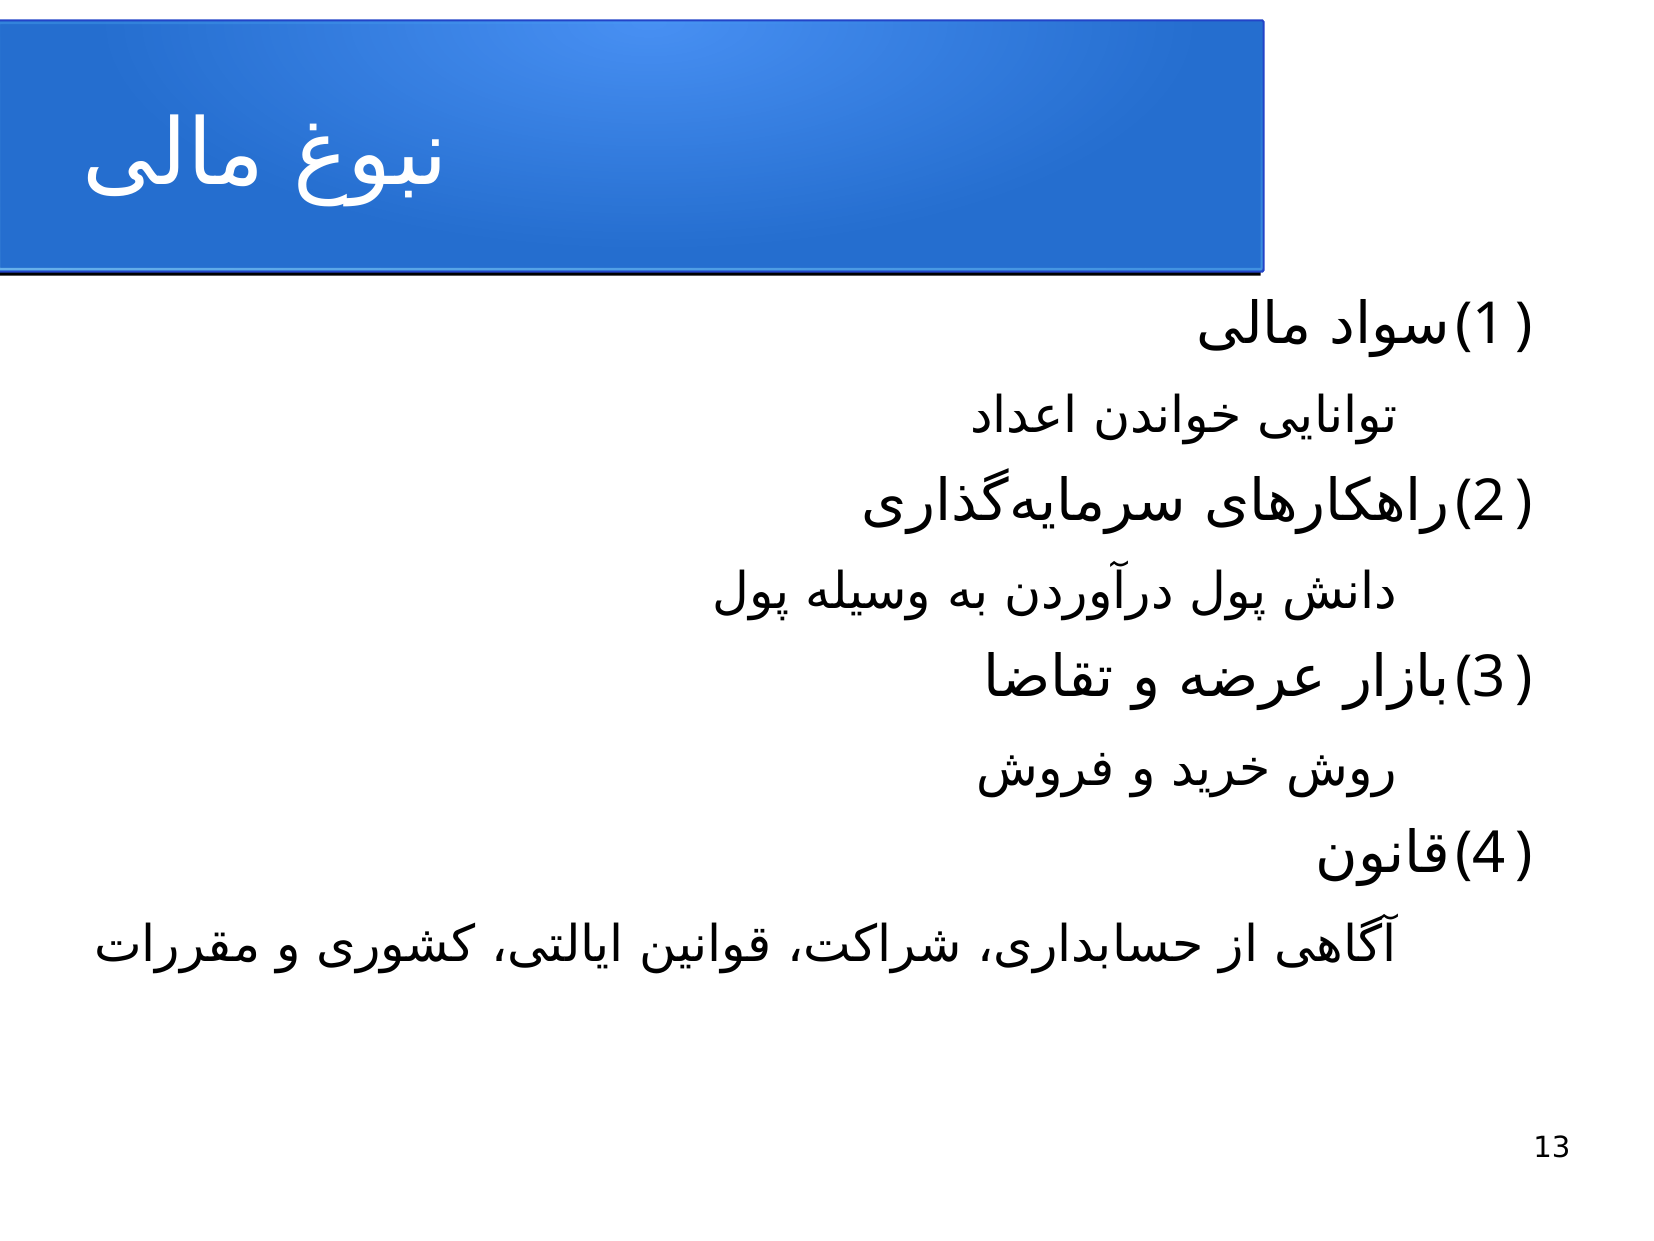

# نبوغ مالی
سواد مالی
توانایی خواندن اعداد
راهکارهای سرمایه‌گذاری
دانش پول درآوردن به وسیله پول
بازار عرضه و تقاضا
روش خرید و فروش
قانون
آگاهی از حسابداری، شراکت، قوانین ایالتی، کشوری و مقررات
13